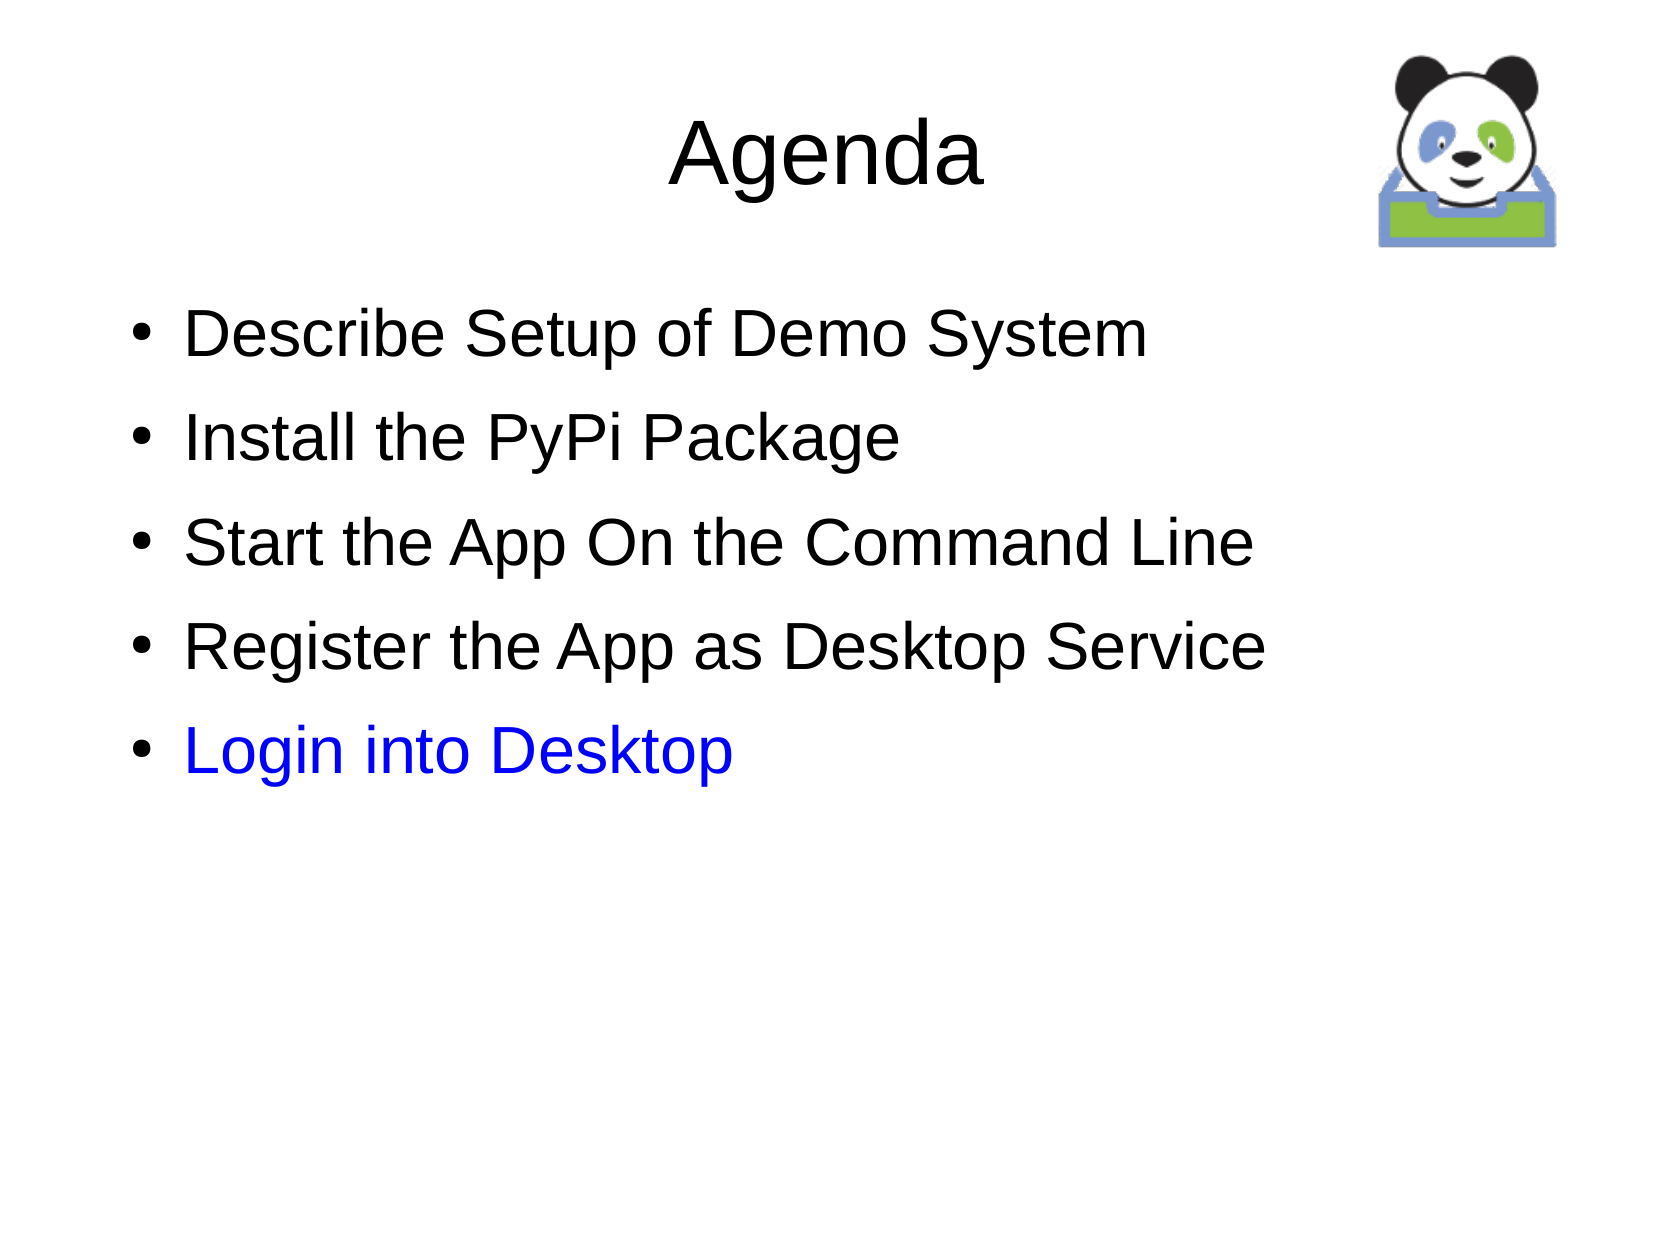

# Agenda
Describe Setup of Demo System
Install the PyPi Package
Start the App On the Command Line
Register the App as Desktop Service
Login into Desktop